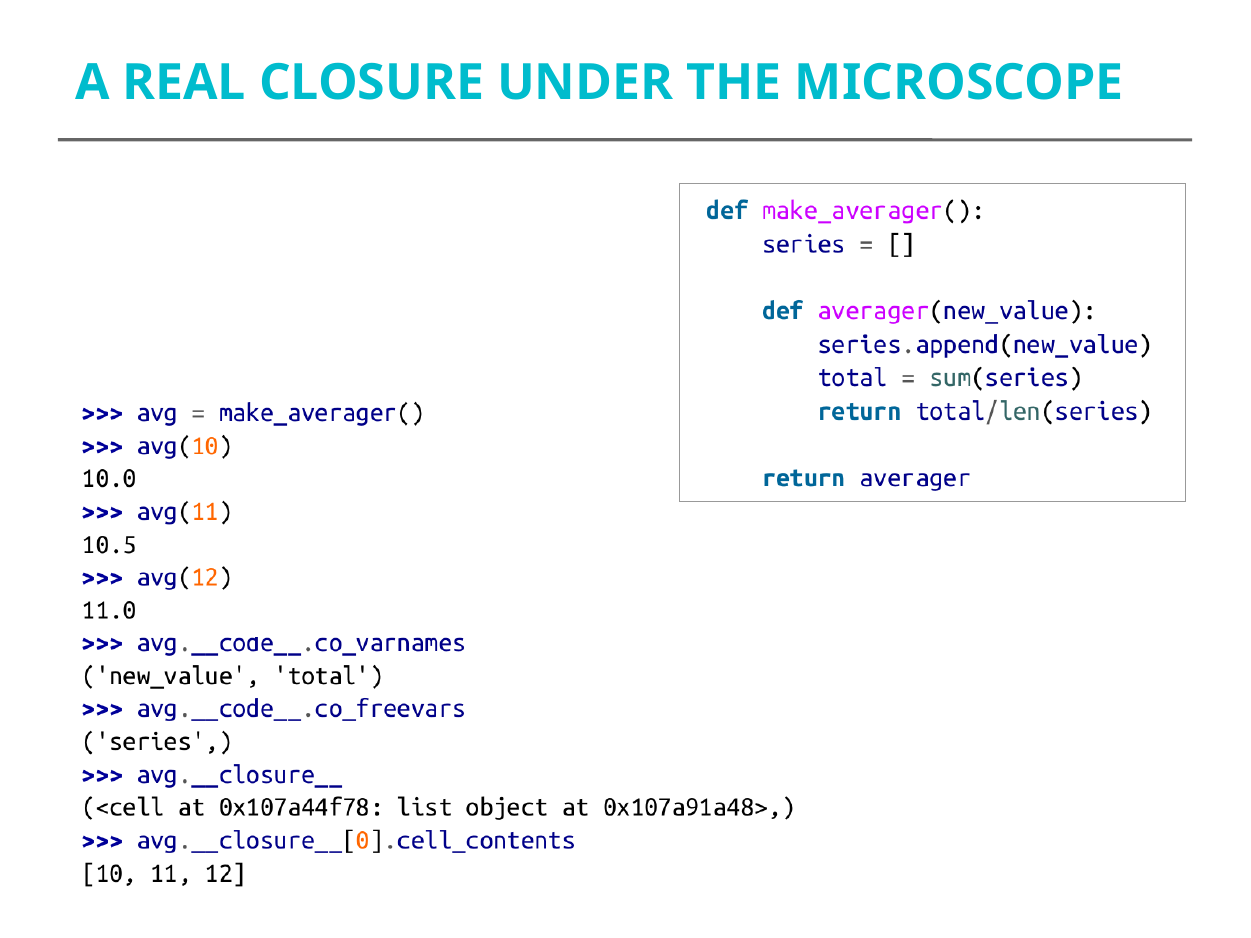

# A REAL CLOSURE UNDER THE MICROSCOPE